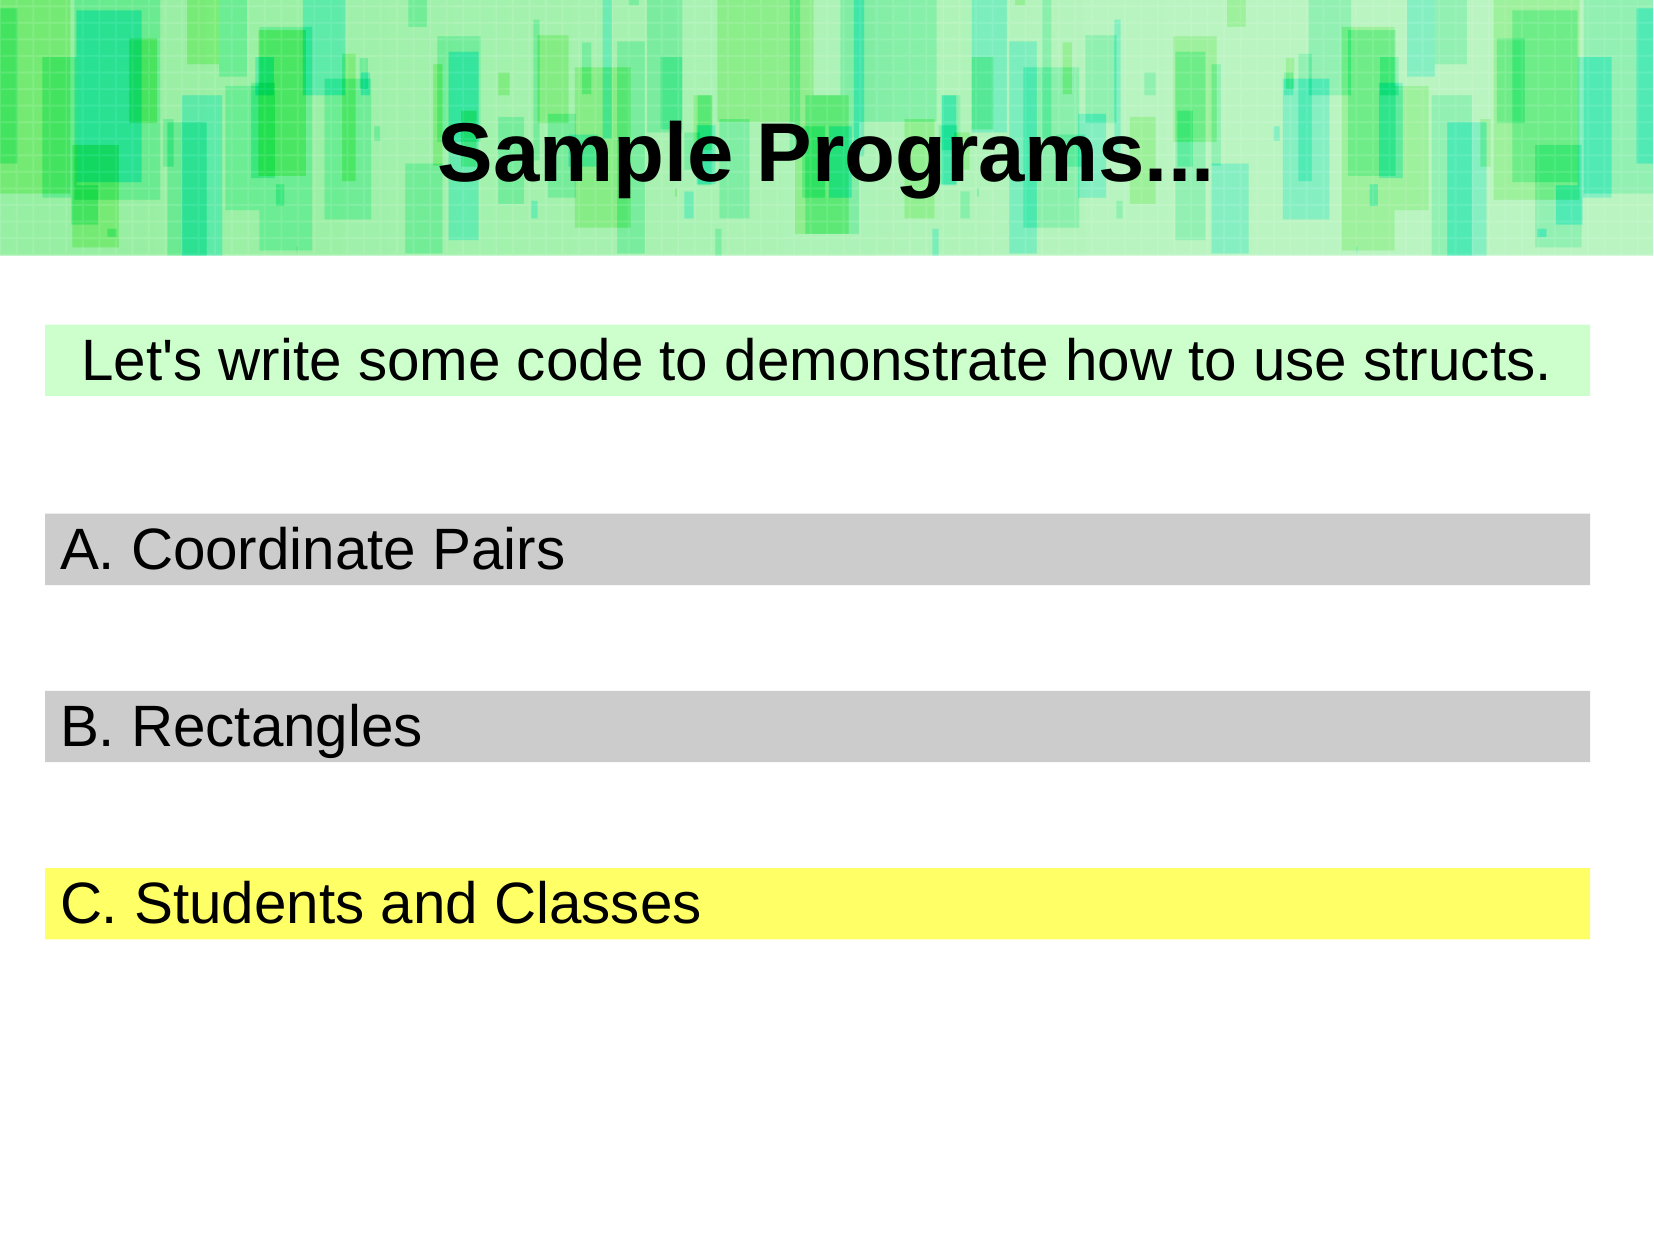

# Sample Programs...
Let's write some code to demonstrate how to use structs.
A. Coordinate Pairs
B. Rectangles
C. Students and Classes